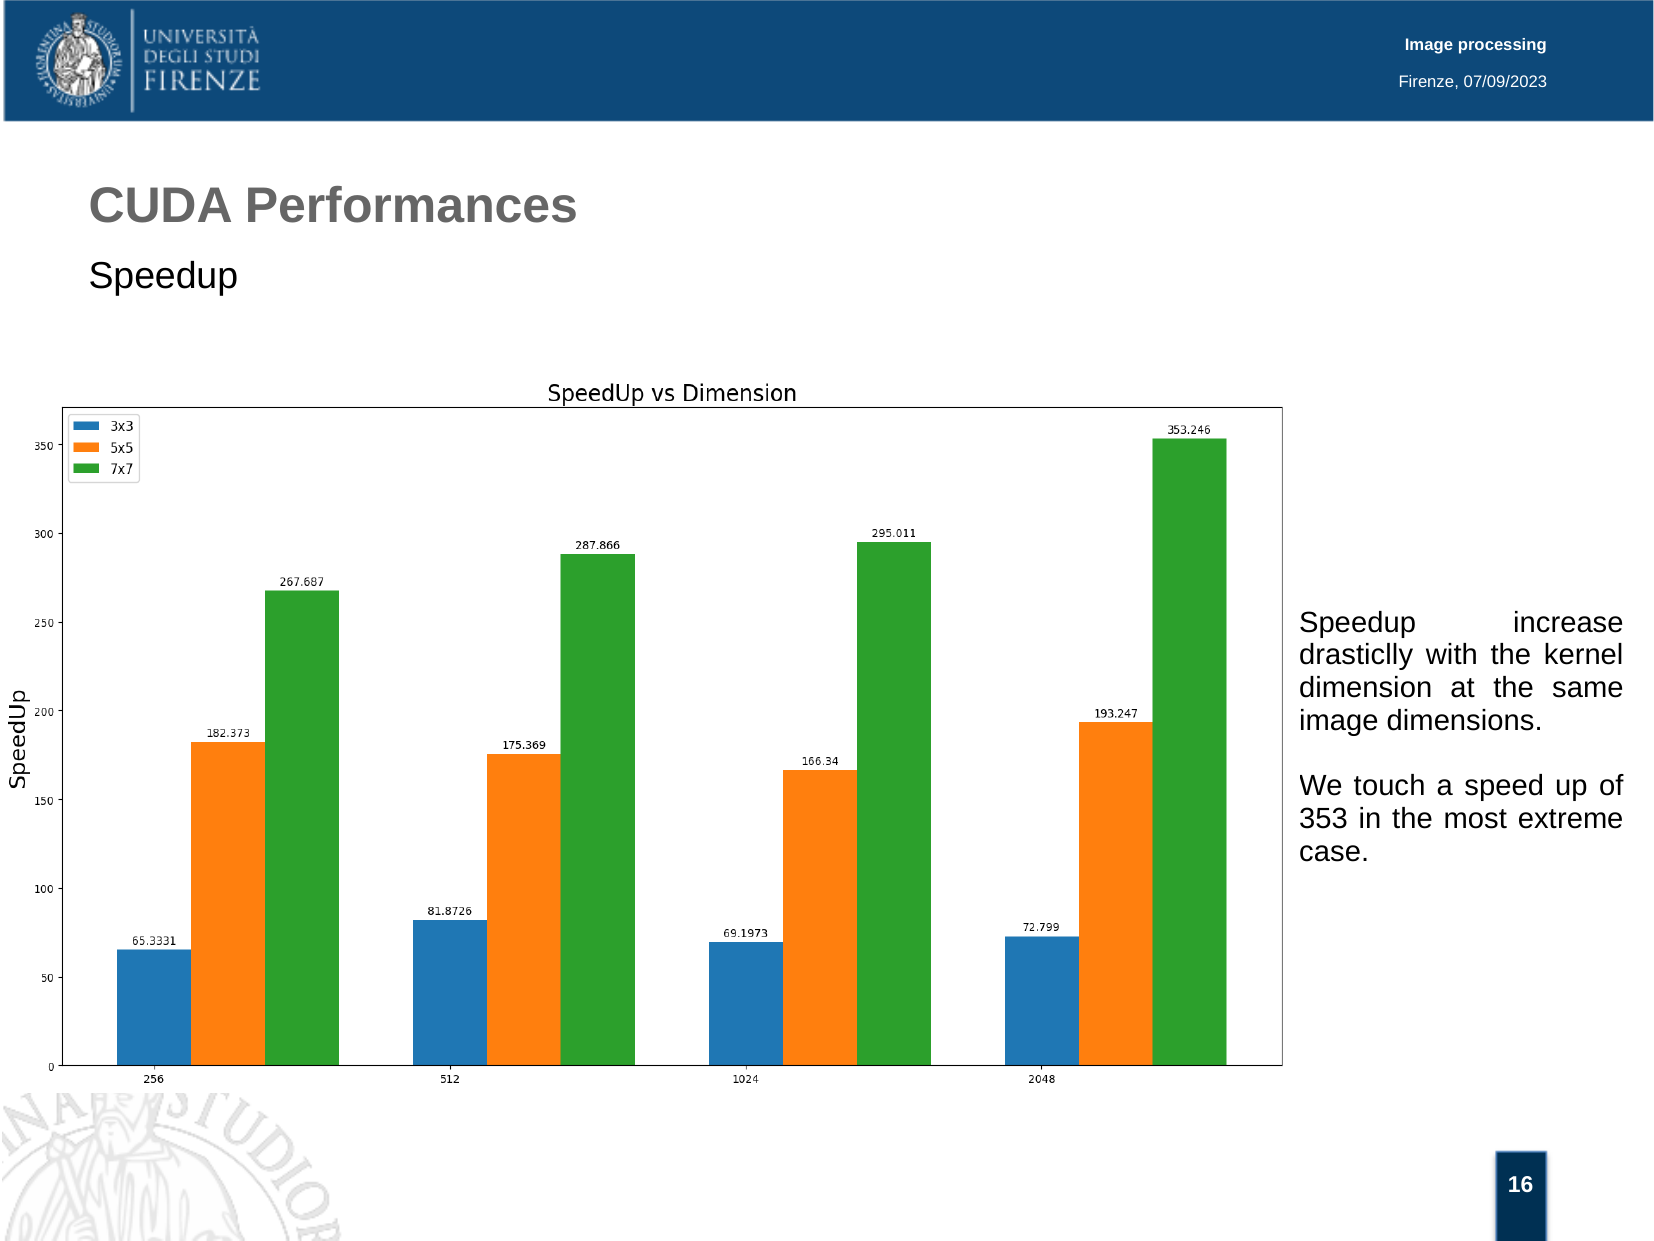

Image processing
Firenze, 07/09/2023
CUDA Performances
Speedup
Speedup increase drasticlly with the kernel dimension at the same image dimensions.
We touch a speed up of 353 in the most extreme case.
16